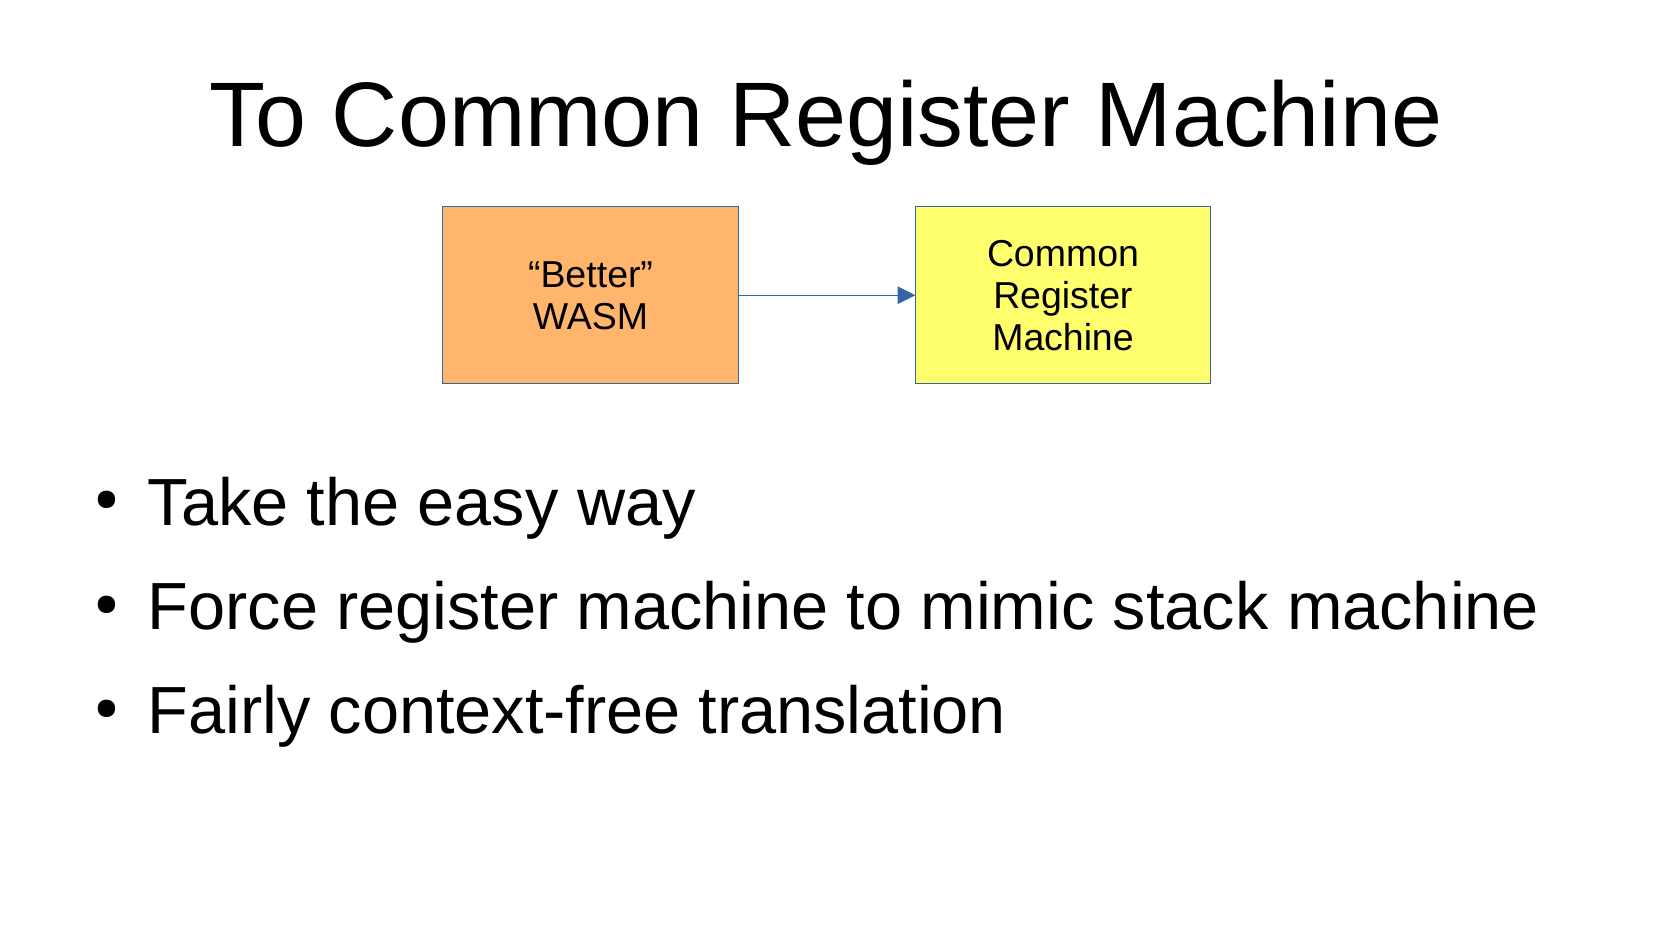

# To Common Register Machine
“Better”
WASM
Common
Register
Machine
Take the easy way
Force register machine to mimic stack machine
Fairly context-free translation